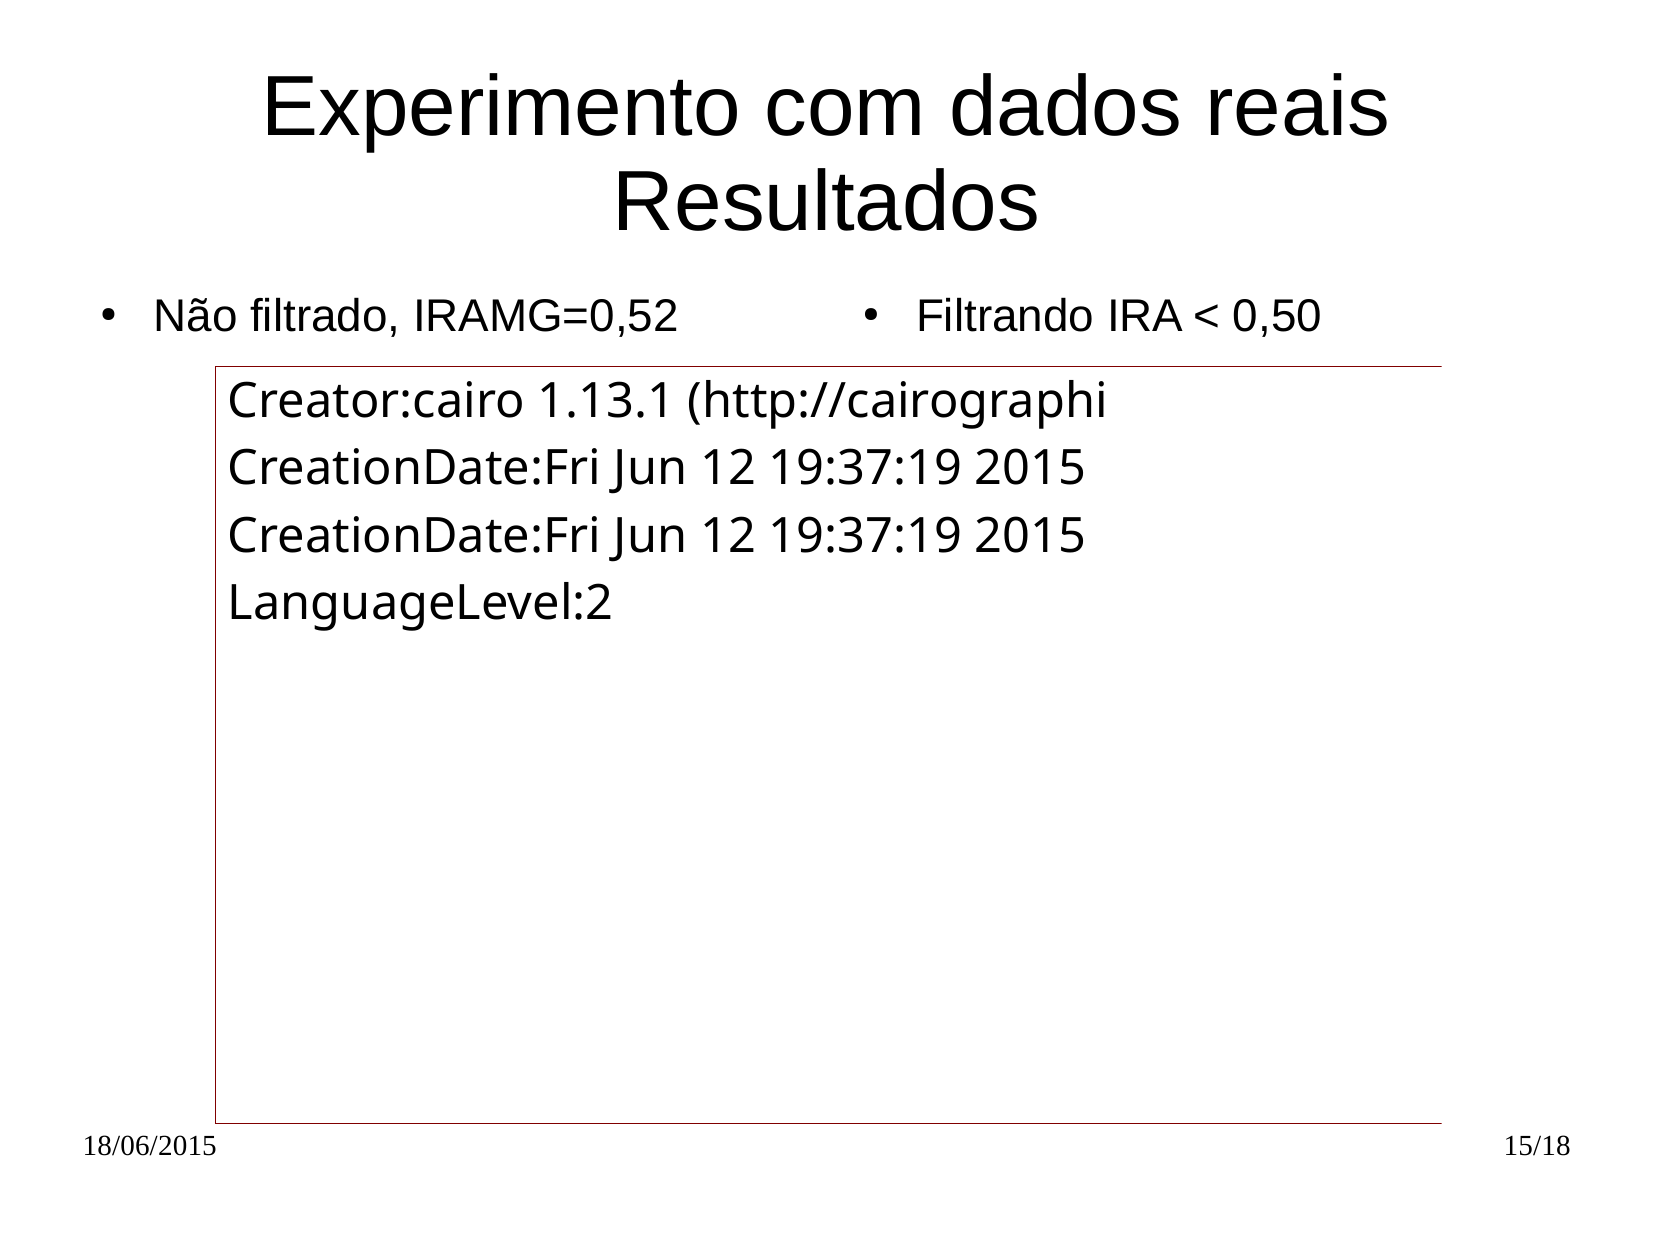

# Experimento com dados reais Resultados
Não filtrado, IRAMG=0,52
Filtrando IRA < 0,50
18/06/2015
15